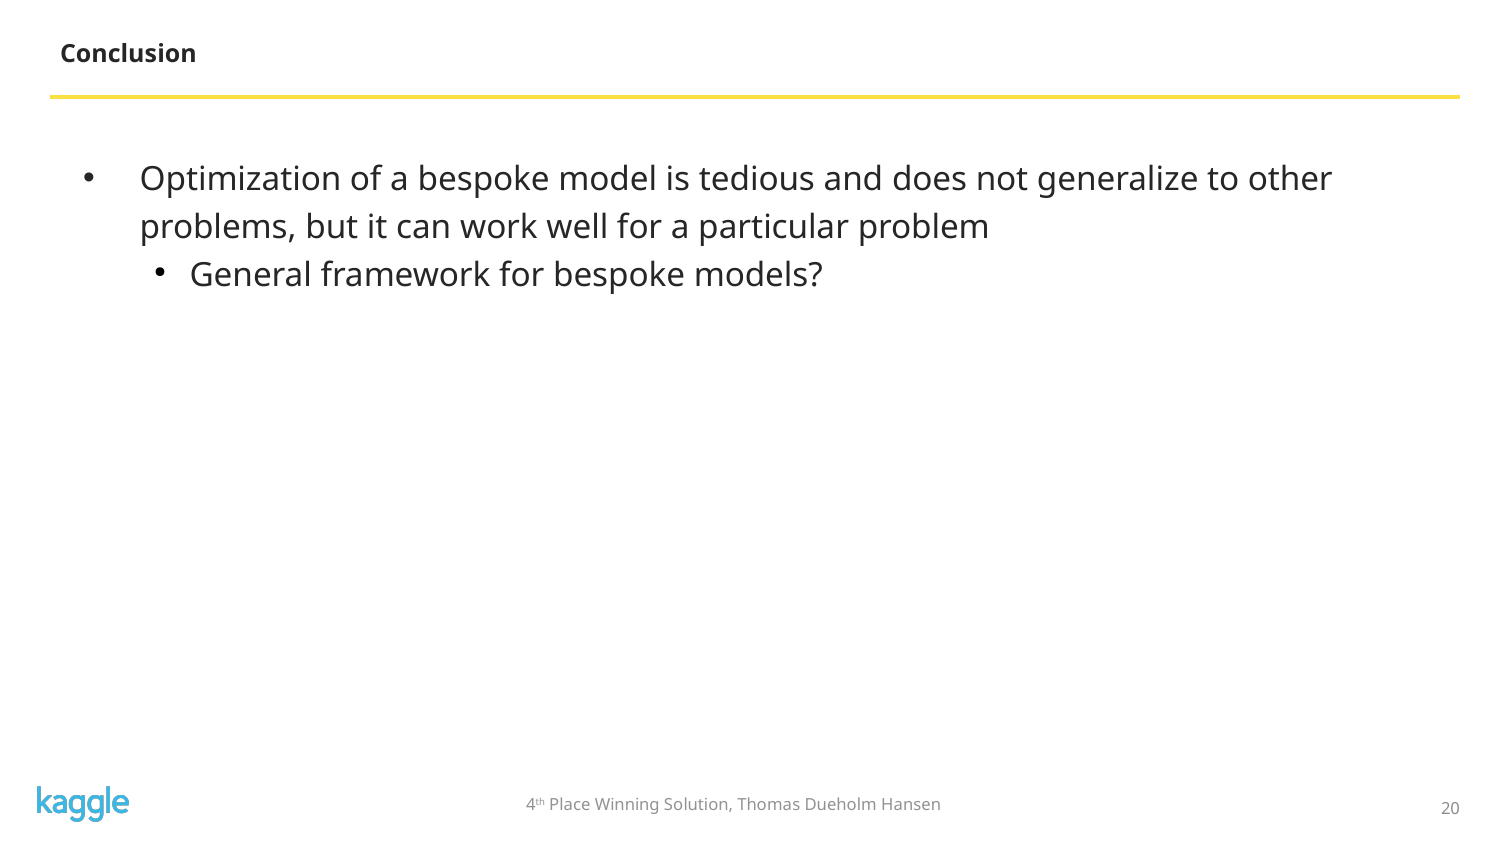

Conclusion
Optimization of a bespoke model is tedious and does not generalize to other problems, but it can work well for a particular problem
General framework for bespoke models?